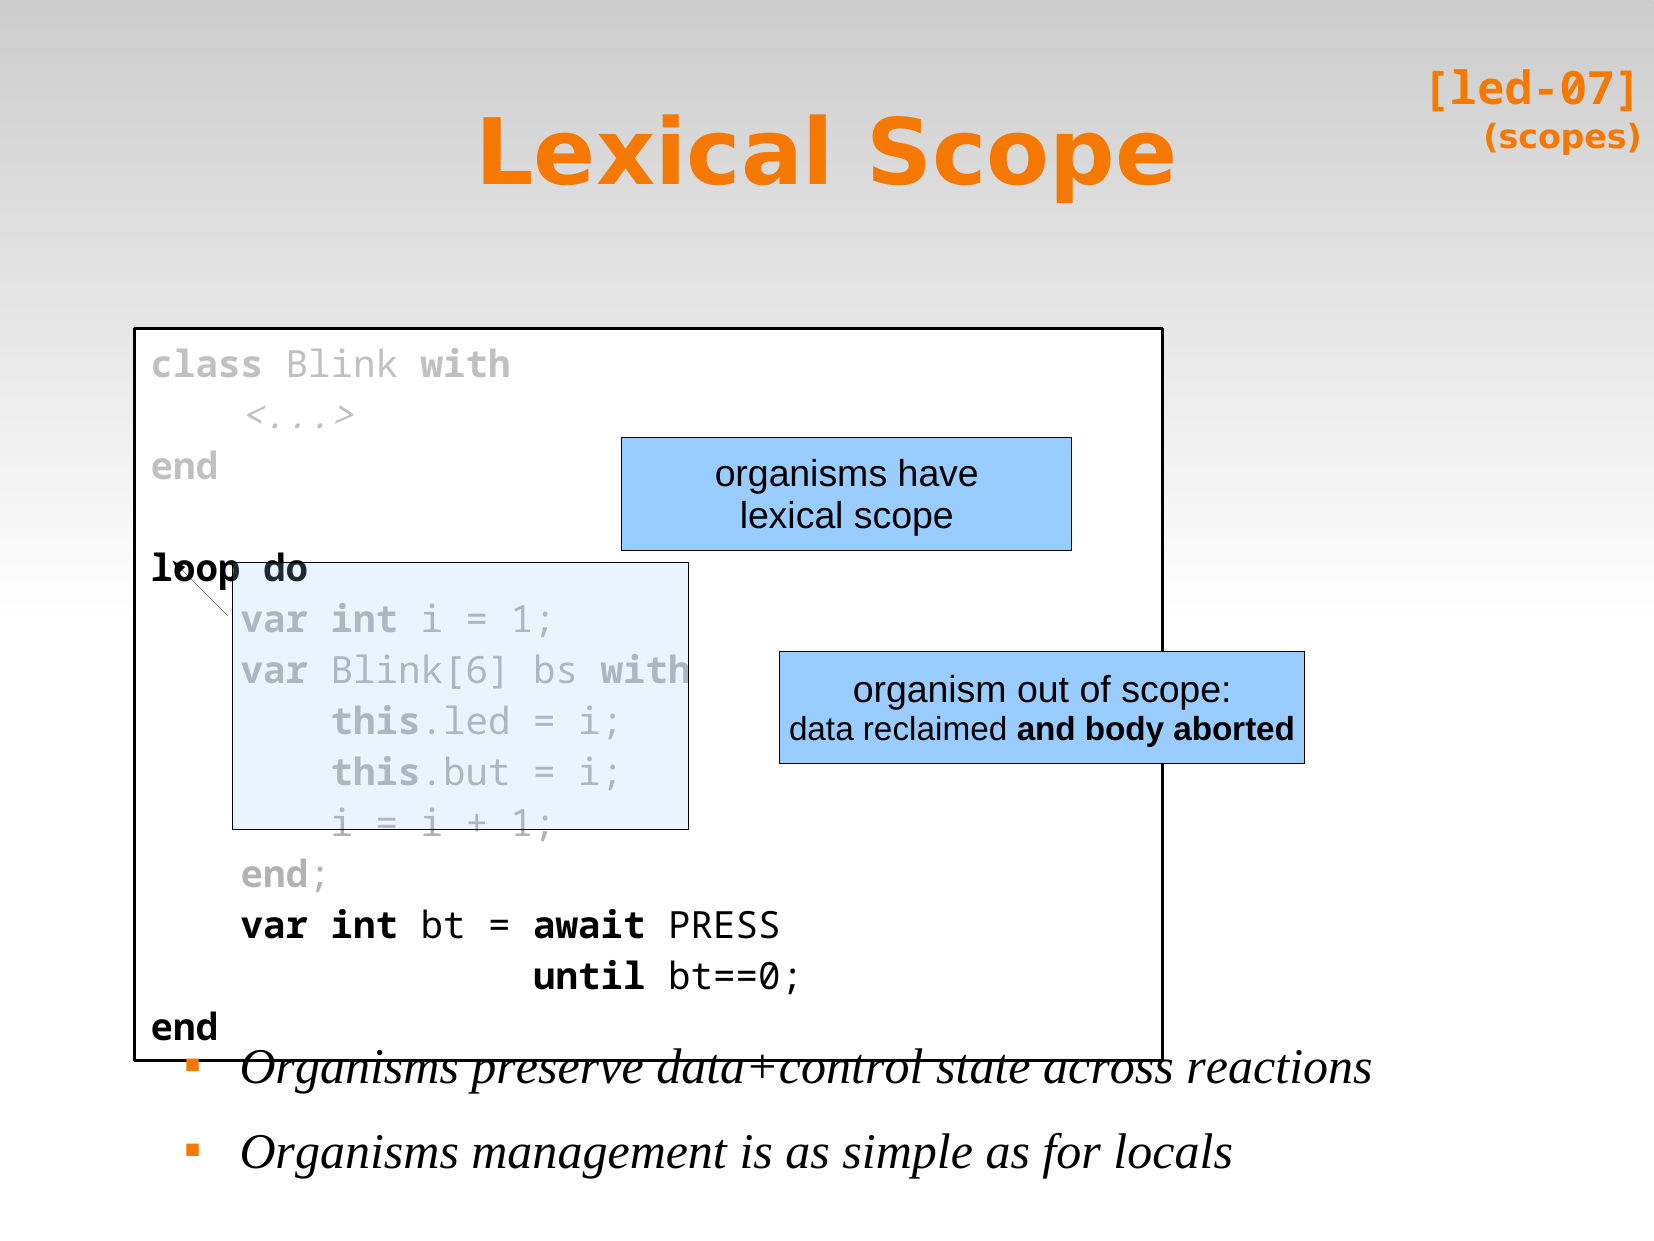

# [led-07] (scopes)
Lexical Scope
class Blink with
 <...>
end
loop do
 var int i = 1;
 var Blink[6] bs with
 this.led = i;
 this.but = i;
 i = i + 1;
 end;
 var int bt = await PRESS
 until bt==0;
end
organisms have
lexical scope
organism out of scope:
data reclaimed and body aborted
Organisms preserve data+control state across reactions
Organisms management is as simple as for locals